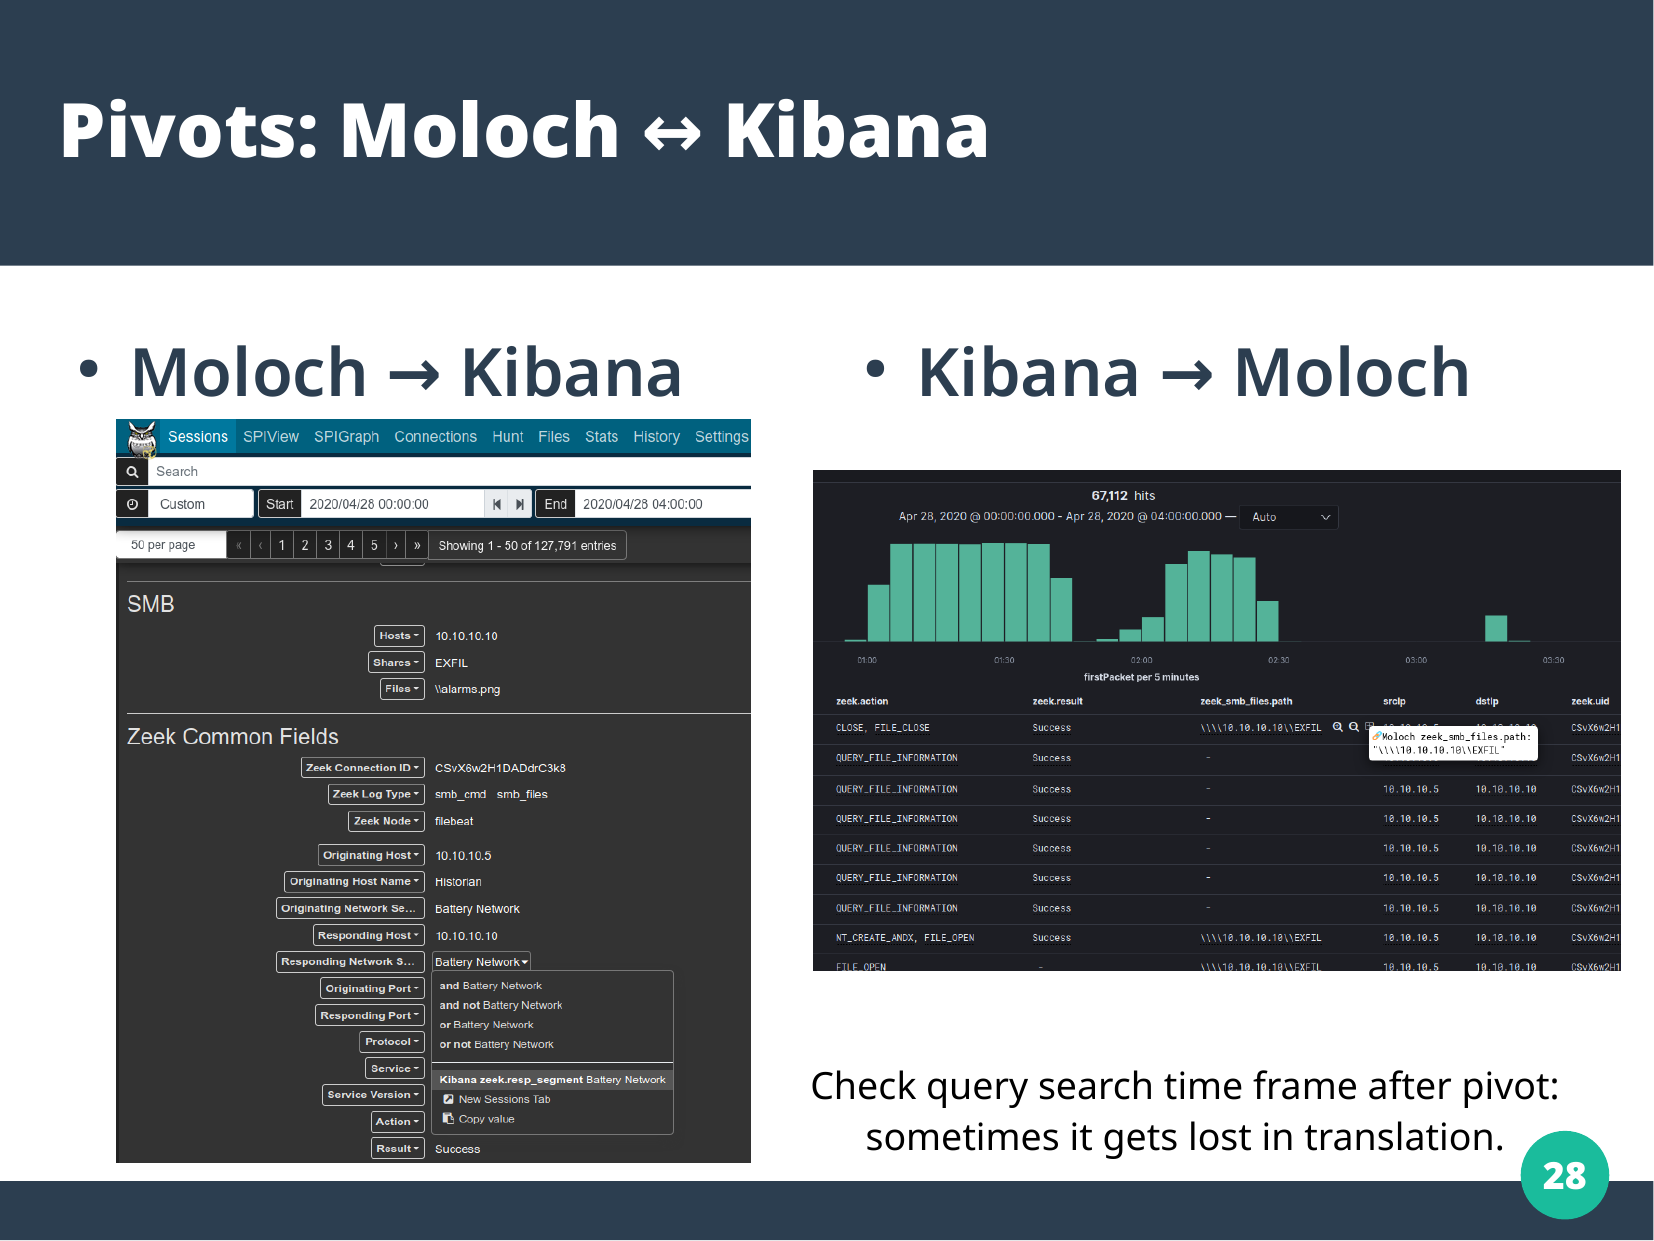

# Pivots: Moloch ↔ Kibana
Moloch → Kibana
Kibana → Moloch
Check query search time frame after pivot: sometimes it gets lost in translation.
28